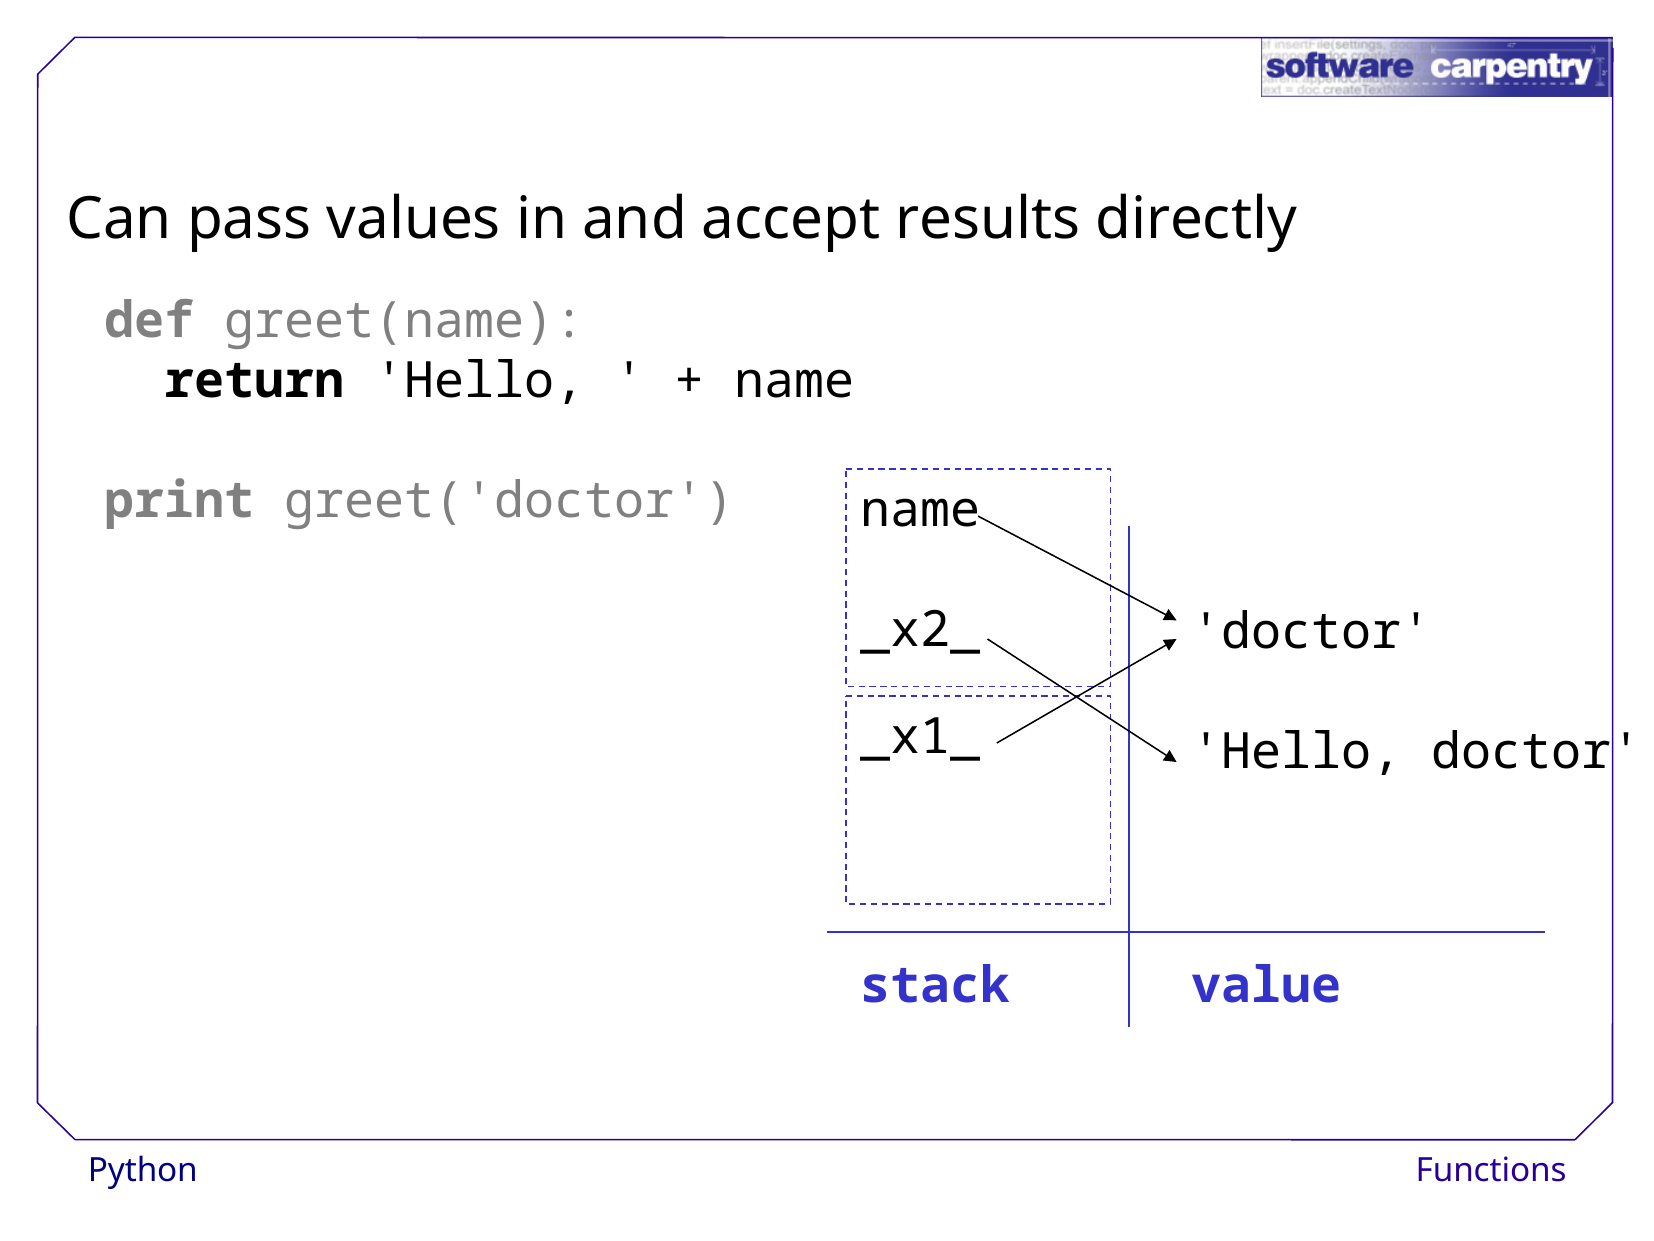

Can pass values in and accept results directly
def greet(name):
 return 'Hello, ' + name
print greet('doctor')
name
_x2_
'doctor'
'Hello, doctor'
_x1_
stack
value